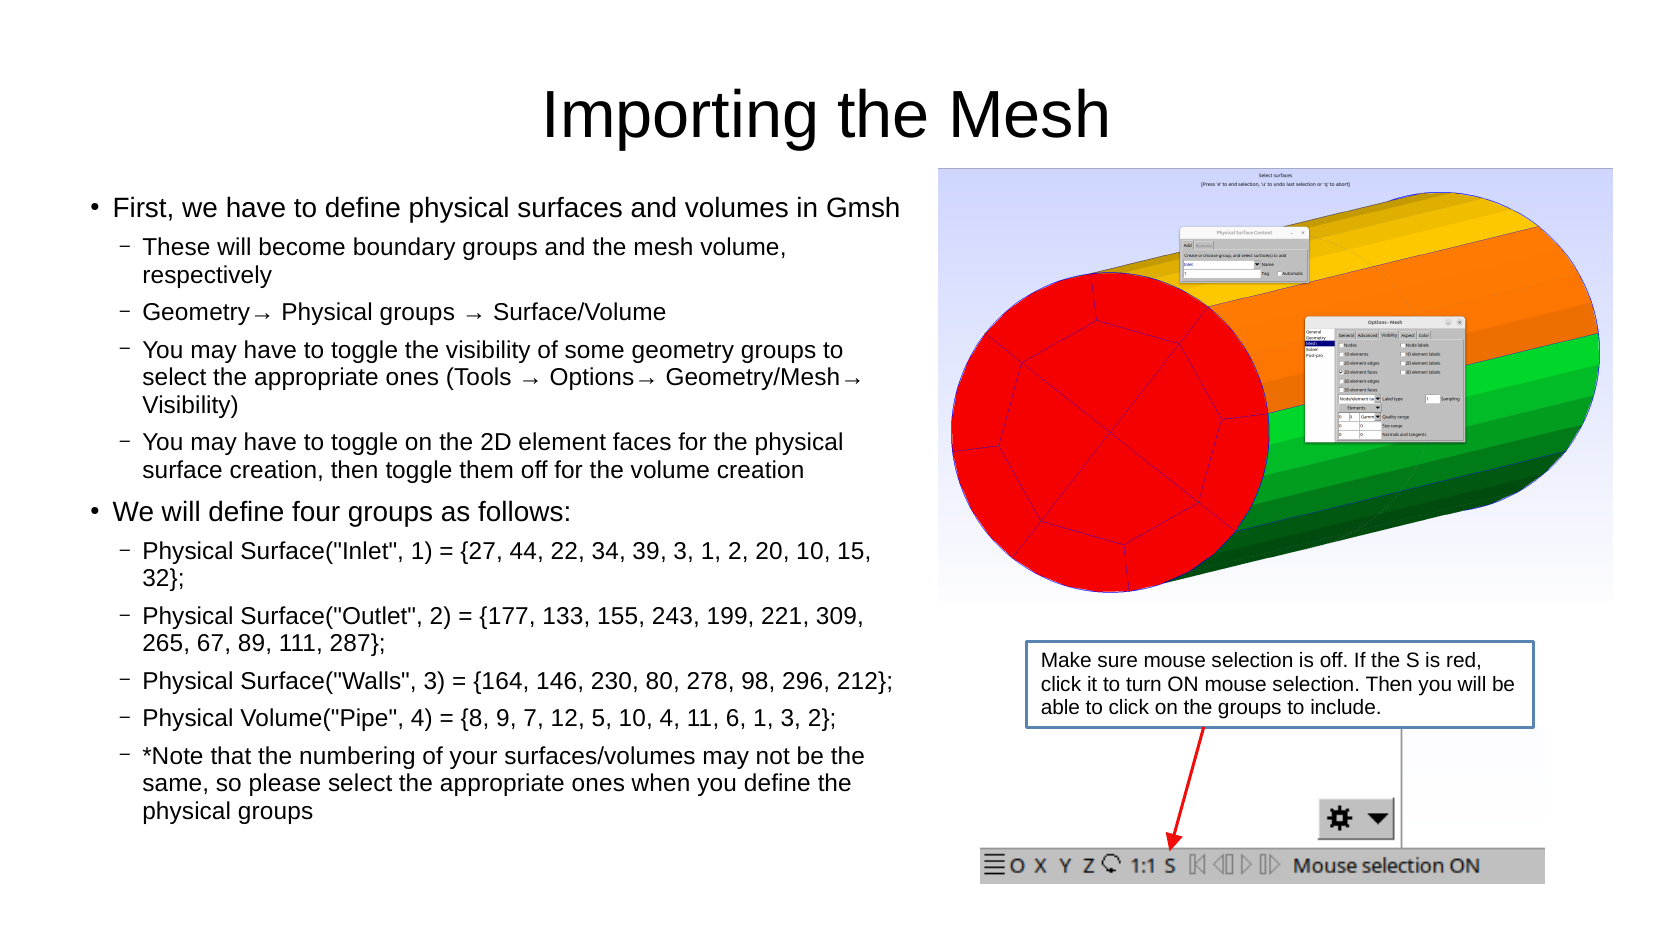

# Importing the Mesh
First, we have to define physical surfaces and volumes in Gmsh
These will become boundary groups and the mesh volume, respectively
Geometry→ Physical groups → Surface/Volume
You may have to toggle the visibility of some geometry groups to select the appropriate ones (Tools → Options→ Geometry/Mesh→ Visibility)
You may have to toggle on the 2D element faces for the physical surface creation, then toggle them off for the volume creation
We will define four groups as follows:
Physical Surface("Inlet", 1) = {27, 44, 22, 34, 39, 3, 1, 2, 20, 10, 15, 32};
Physical Surface("Outlet", 2) = {177, 133, 155, 243, 199, 221, 309, 265, 67, 89, 111, 287};
Physical Surface("Walls", 3) = {164, 146, 230, 80, 278, 98, 296, 212};
Physical Volume("Pipe", 4) = {8, 9, 7, 12, 5, 10, 4, 11, 6, 1, 3, 2};
*Note that the numbering of your surfaces/volumes may not be the same, so please select the appropriate ones when you define the physical groups
Make sure mouse selection is off. If the S is red, click it to turn ON mouse selection. Then you will be able to click on the groups to include.